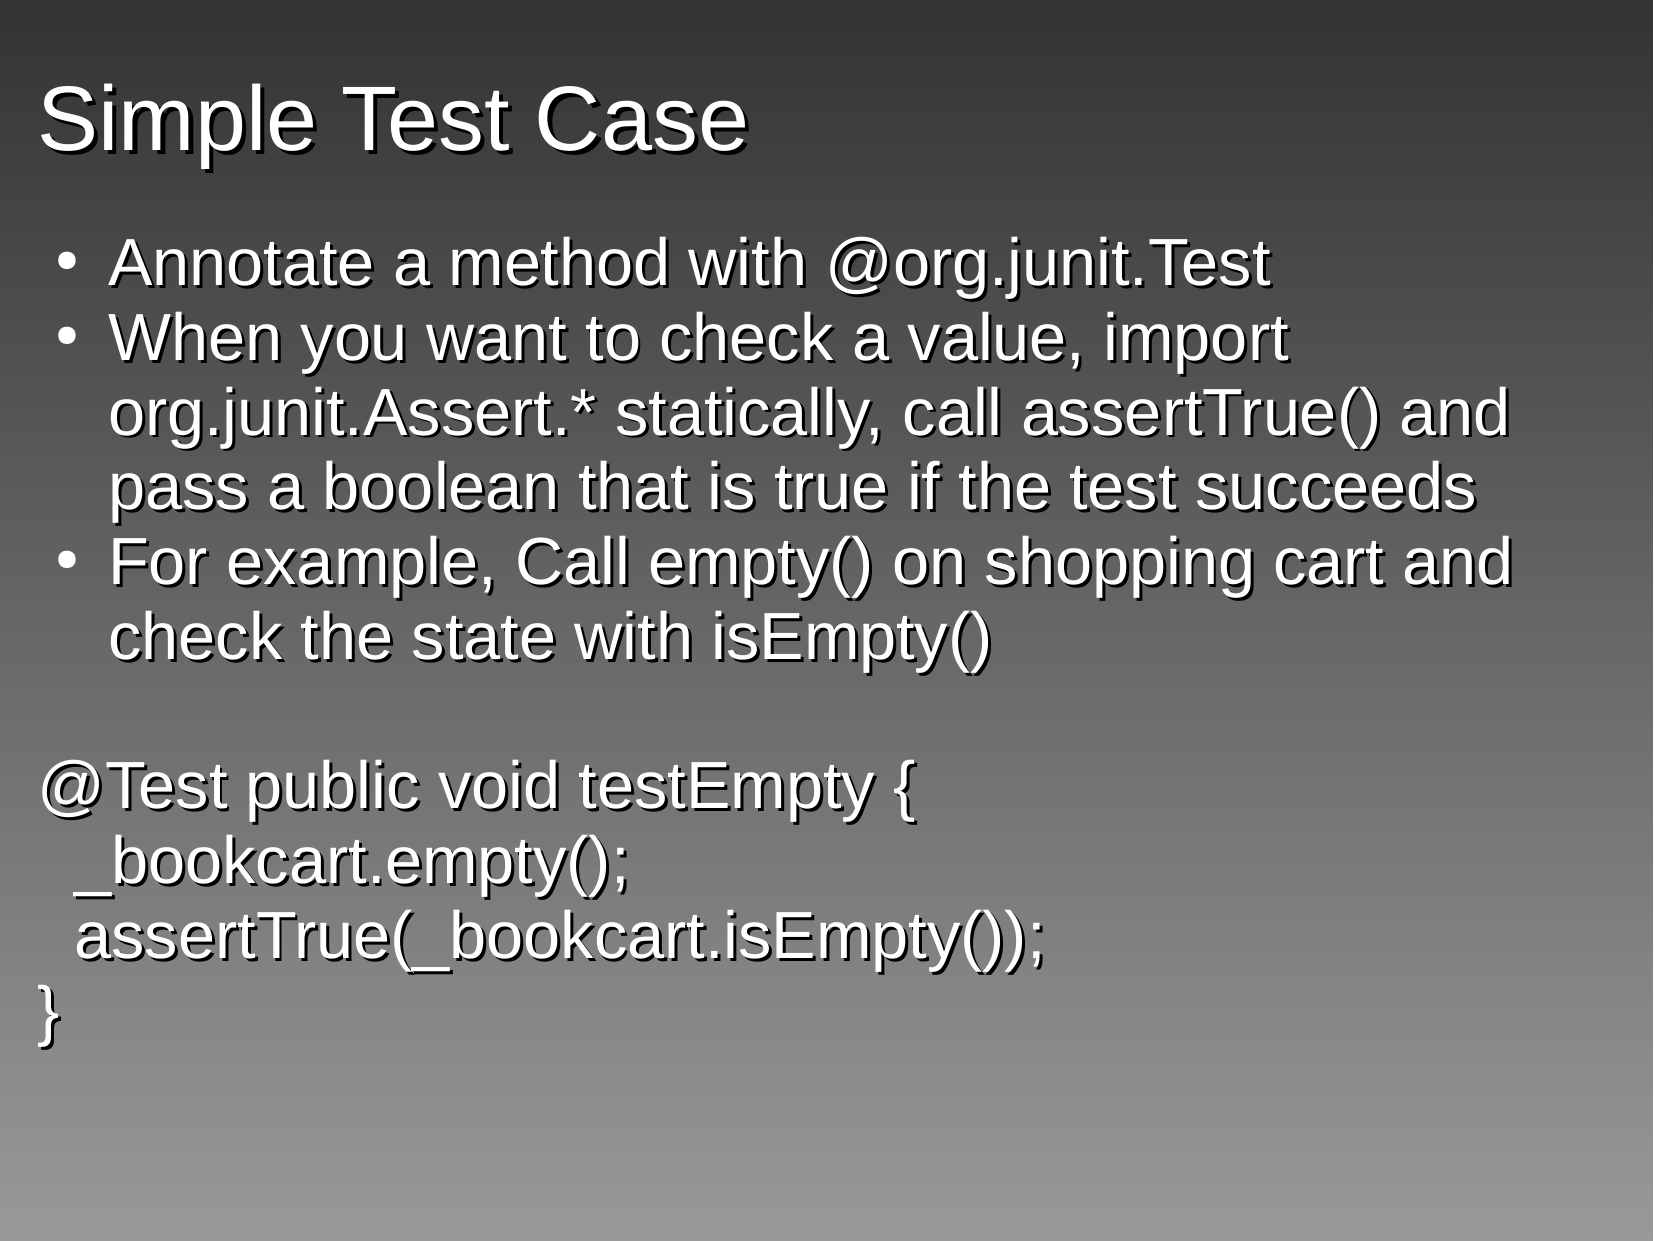

# Simple Test Case
Annotate a method with @org.junit.Test
When you want to check a value, import org.junit.Assert.* statically, call assertTrue() and pass a boolean that is true if the test succeeds
For example, Call empty() on shopping cart and check the state with isEmpty()
@Test public void testEmpty {
 _bookcart.empty();
 assertTrue(_bookcart.isEmpty());
}